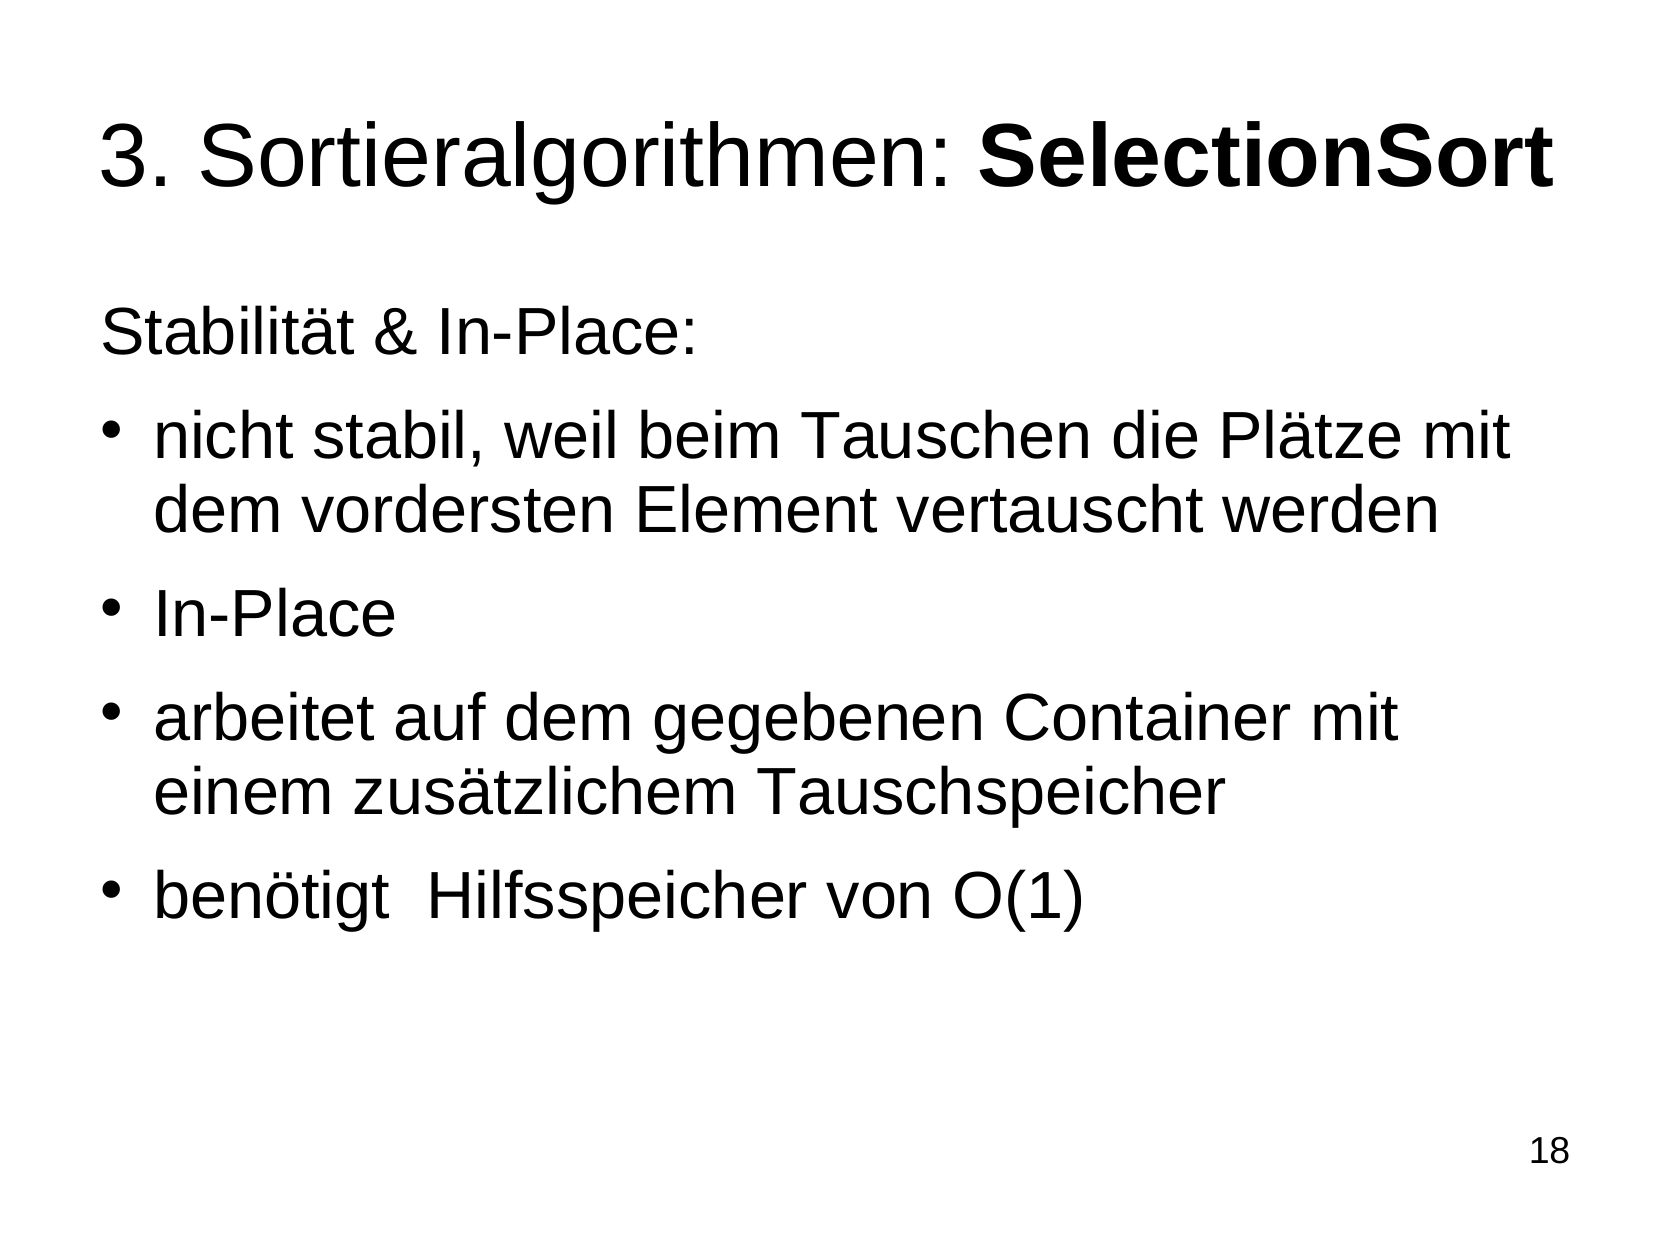

# 3. Sortieralgorithmen: SelectionSort
Stabilität & In-Place:
nicht stabil, weil beim Tauschen die Plätze mit dem vordersten Element vertauscht werden
In-Place
arbeitet auf dem gegebenen Container mit einem zusätzlichem Tauschspeicher
benötigt Hilfsspeicher von O(1)
18